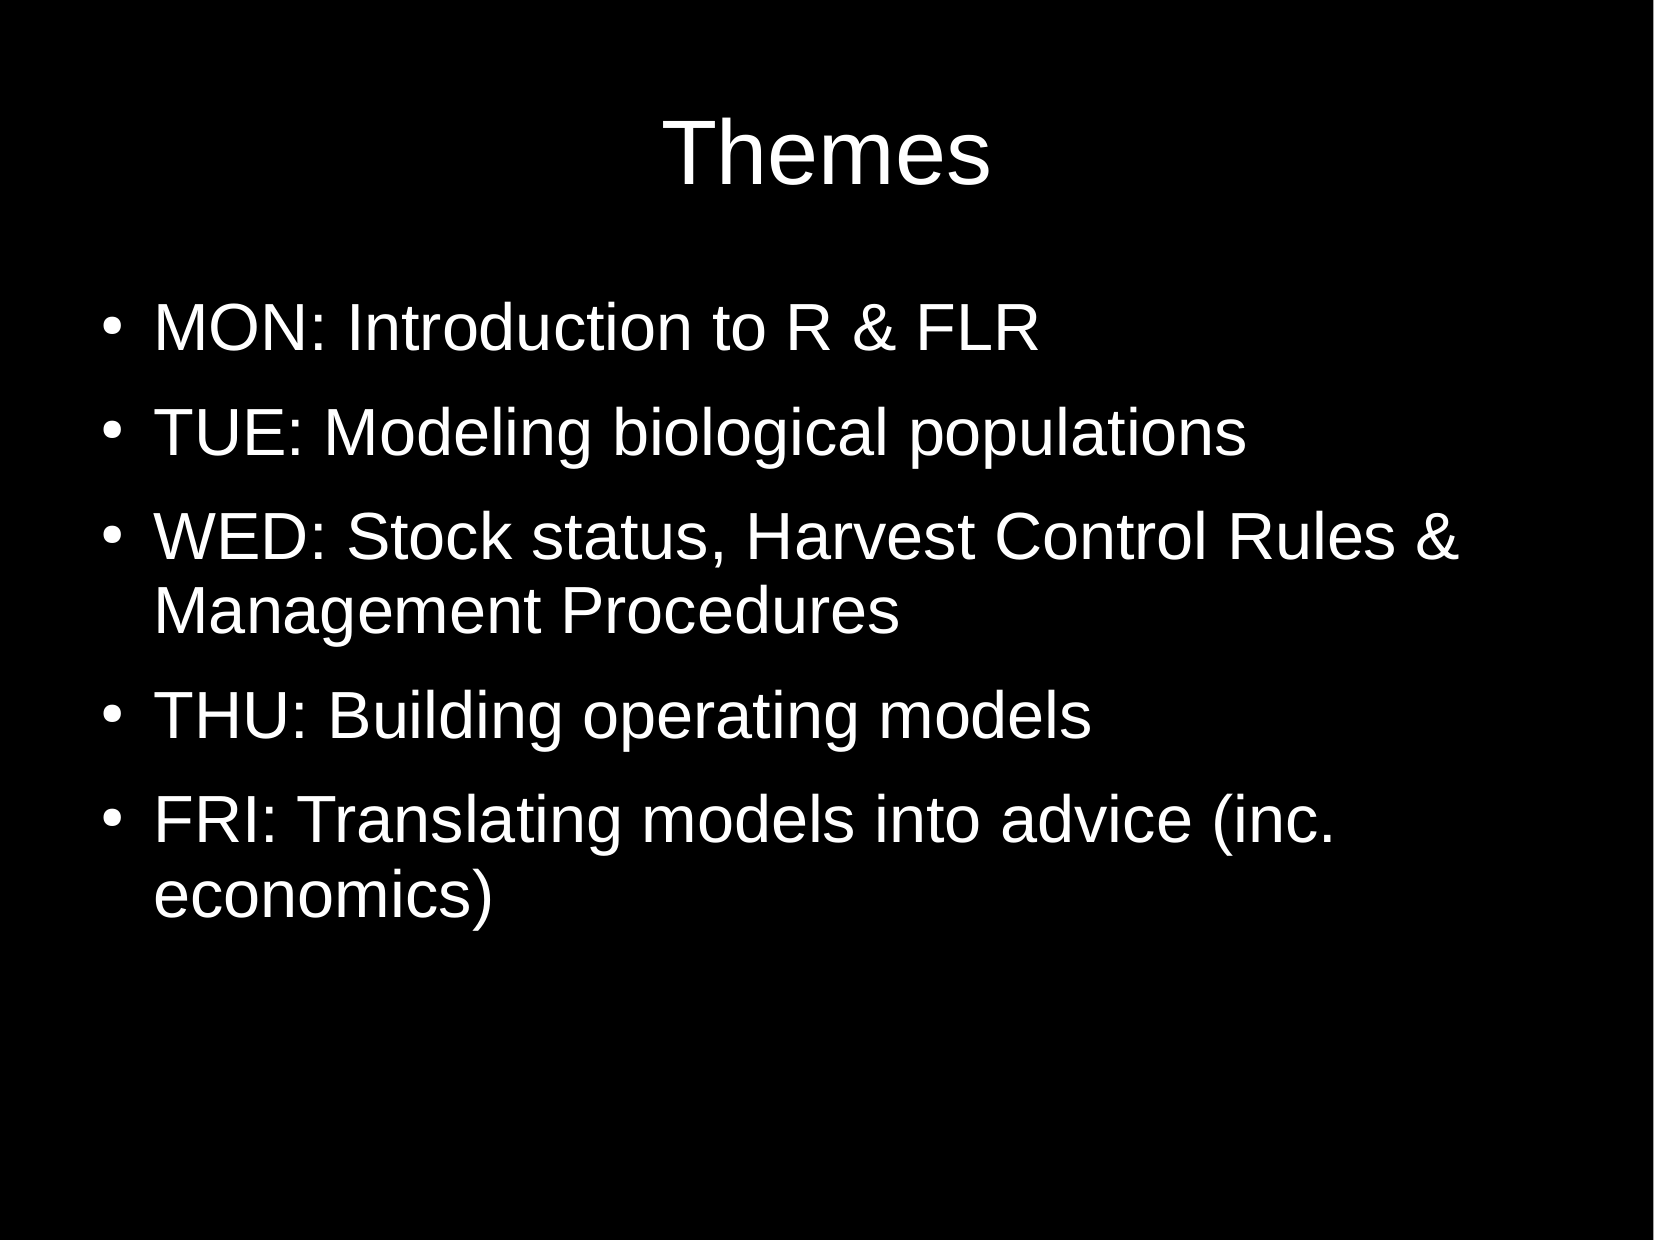

# Themes
MON: Introduction to R & FLR
TUE: Modeling biological populations
WED: Stock status, Harvest Control Rules & Management Procedures
THU: Building operating models
FRI: Translating models into advice (inc. economics)